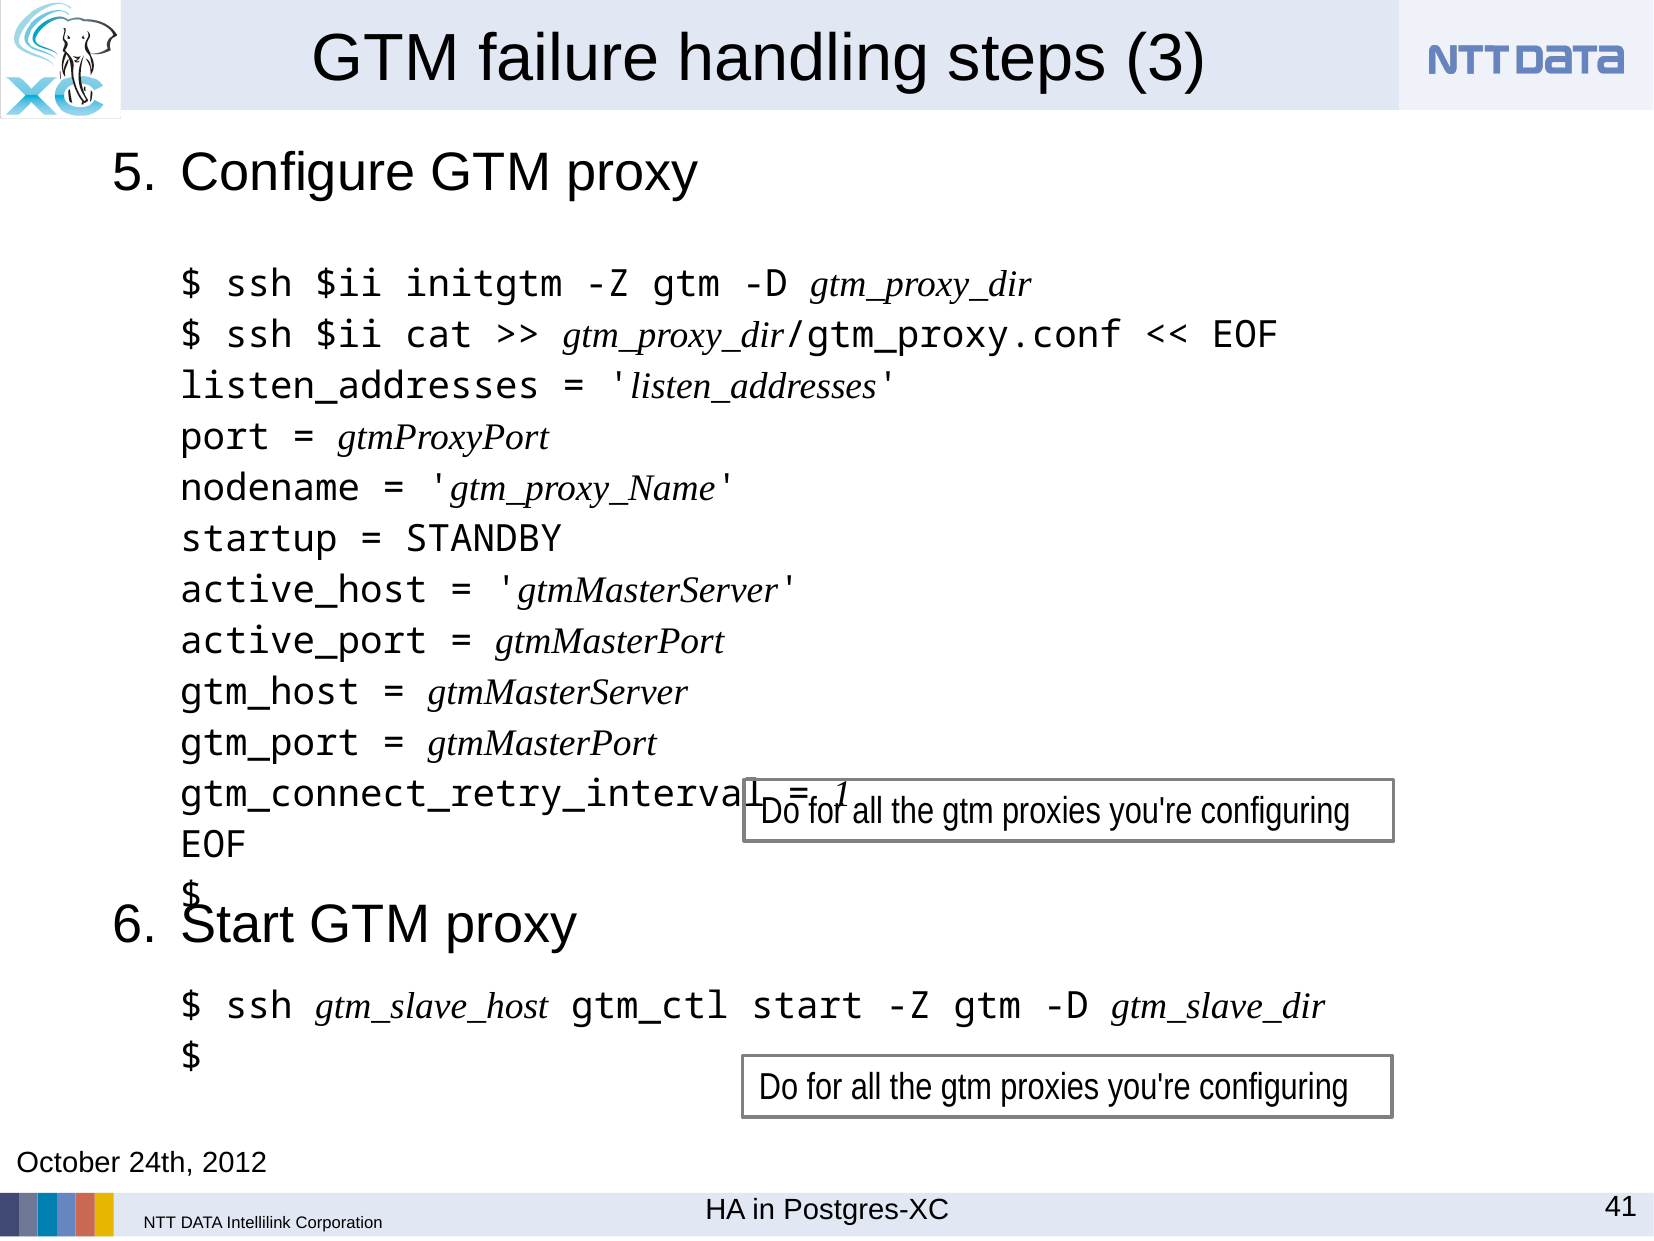

# GTM failure handling steps (3)
 Configure GTM proxy
 Start GTM proxy
$ ssh $ii initgtm -Z gtm -D gtm_proxy_dir
$ ssh $ii cat >> gtm_proxy_dir/gtm_proxy.conf << EOF
listen_addresses = 'listen_addresses'
port = gtmProxyPort
nodename = 'gtm_proxy_Name'
startup = STANDBY
active_host = 'gtmMasterServer'
active_port = gtmMasterPort
gtm_host = gtmMasterServer
gtm_port = gtmMasterPort
gtm_connect_retry_interval = 1
EOF
$
Do for all the gtm proxies you're configuring
$ ssh gtm_slave_host gtm_ctl start -Z gtm -D gtm_slave_dir
$
Do for all the gtm proxies you're configuring
October 24th, 2012
41
HA in Postgres-XC